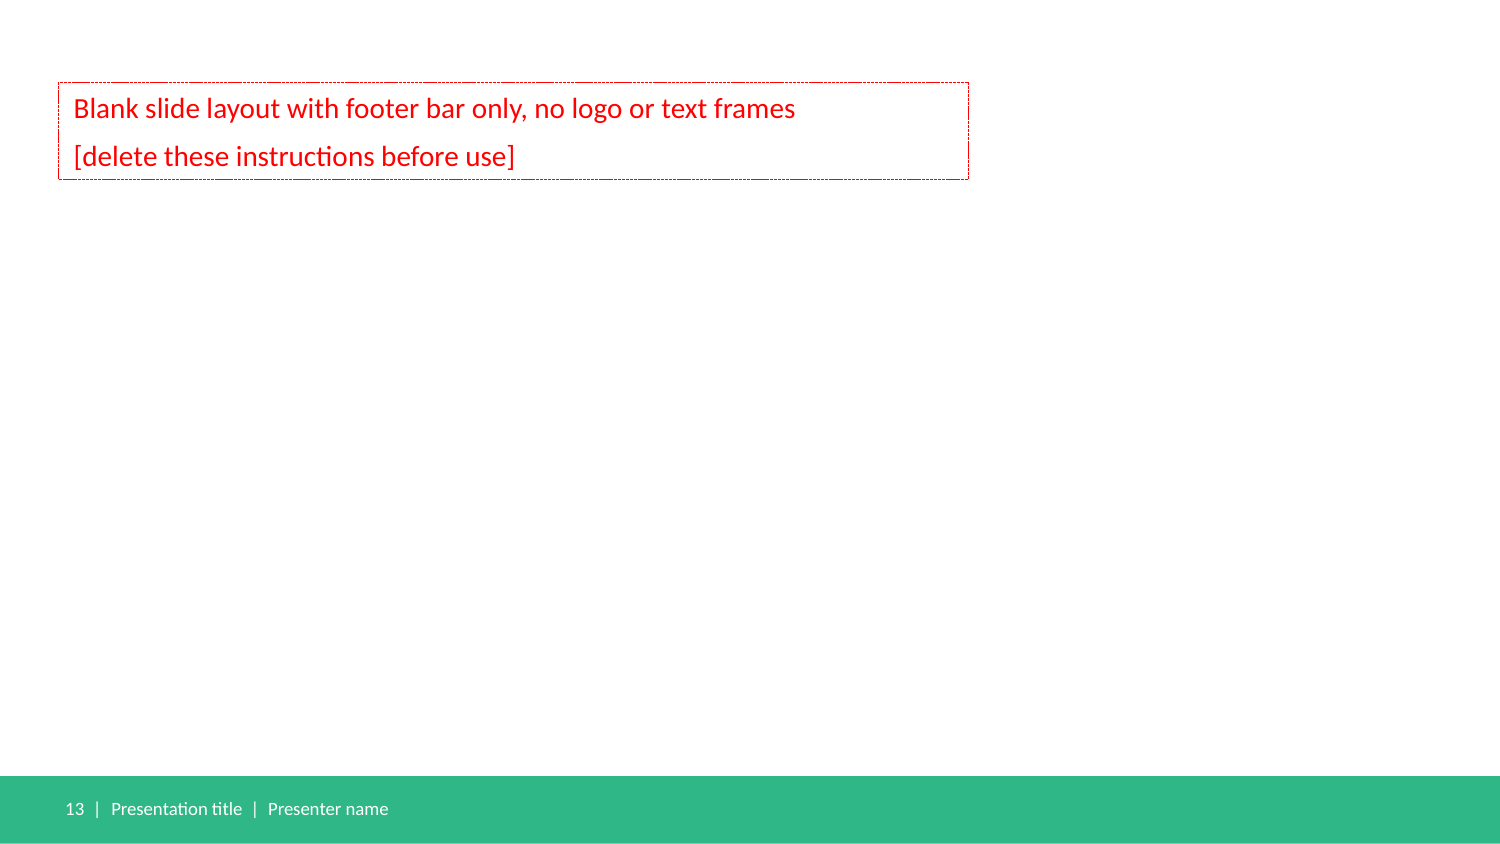

Blank slide layout with footer bar only, no logo or text frames
[delete these instructions before use]
Presentation title | Presenter name